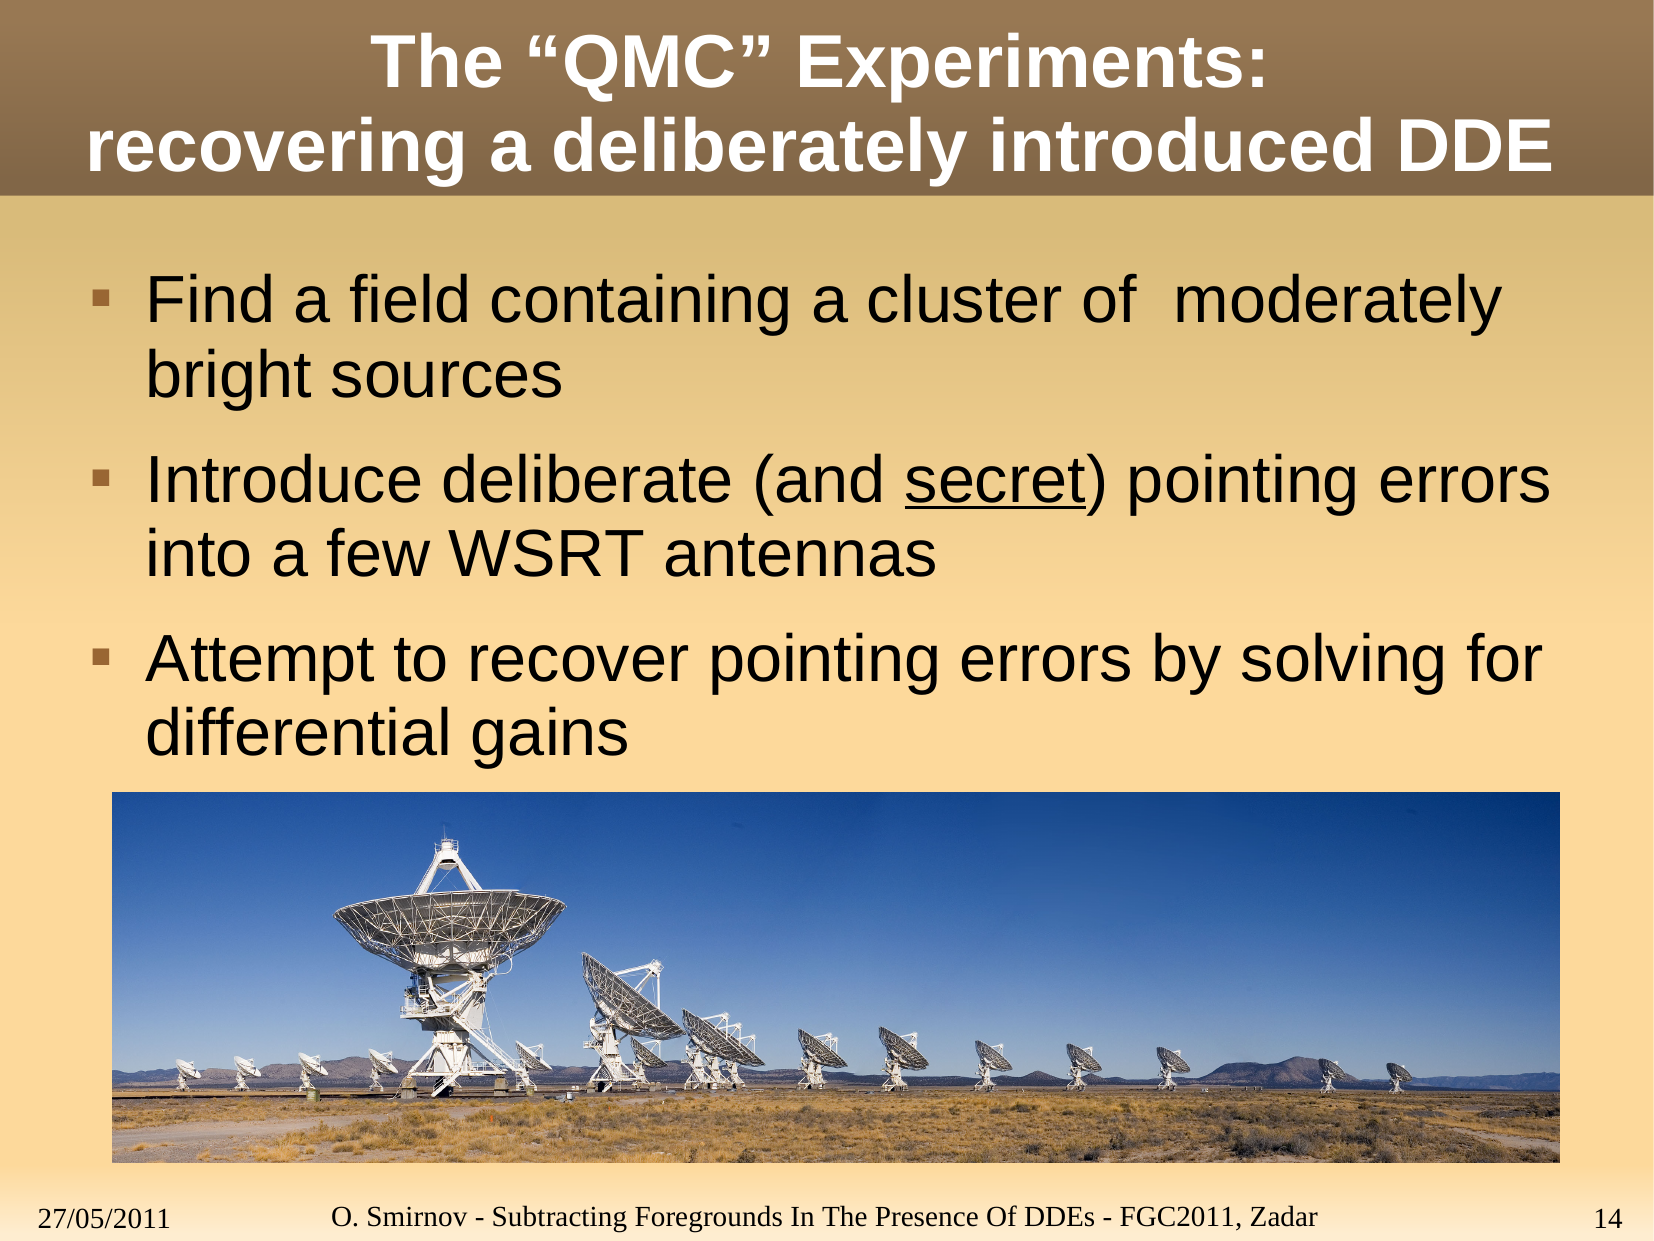

# The “QMC” Experiments: recovering a deliberately introduced DDE
Find a field containing a cluster of moderately bright sources
Introduce deliberate (and secret) pointing errors into a few WSRT antennas
Attempt to recover pointing errors by solving for differential gains
O. Smirnov - Subtracting Foregrounds In The Presence Of DDEs - FGC2011, Zadar
27/05/2011
14